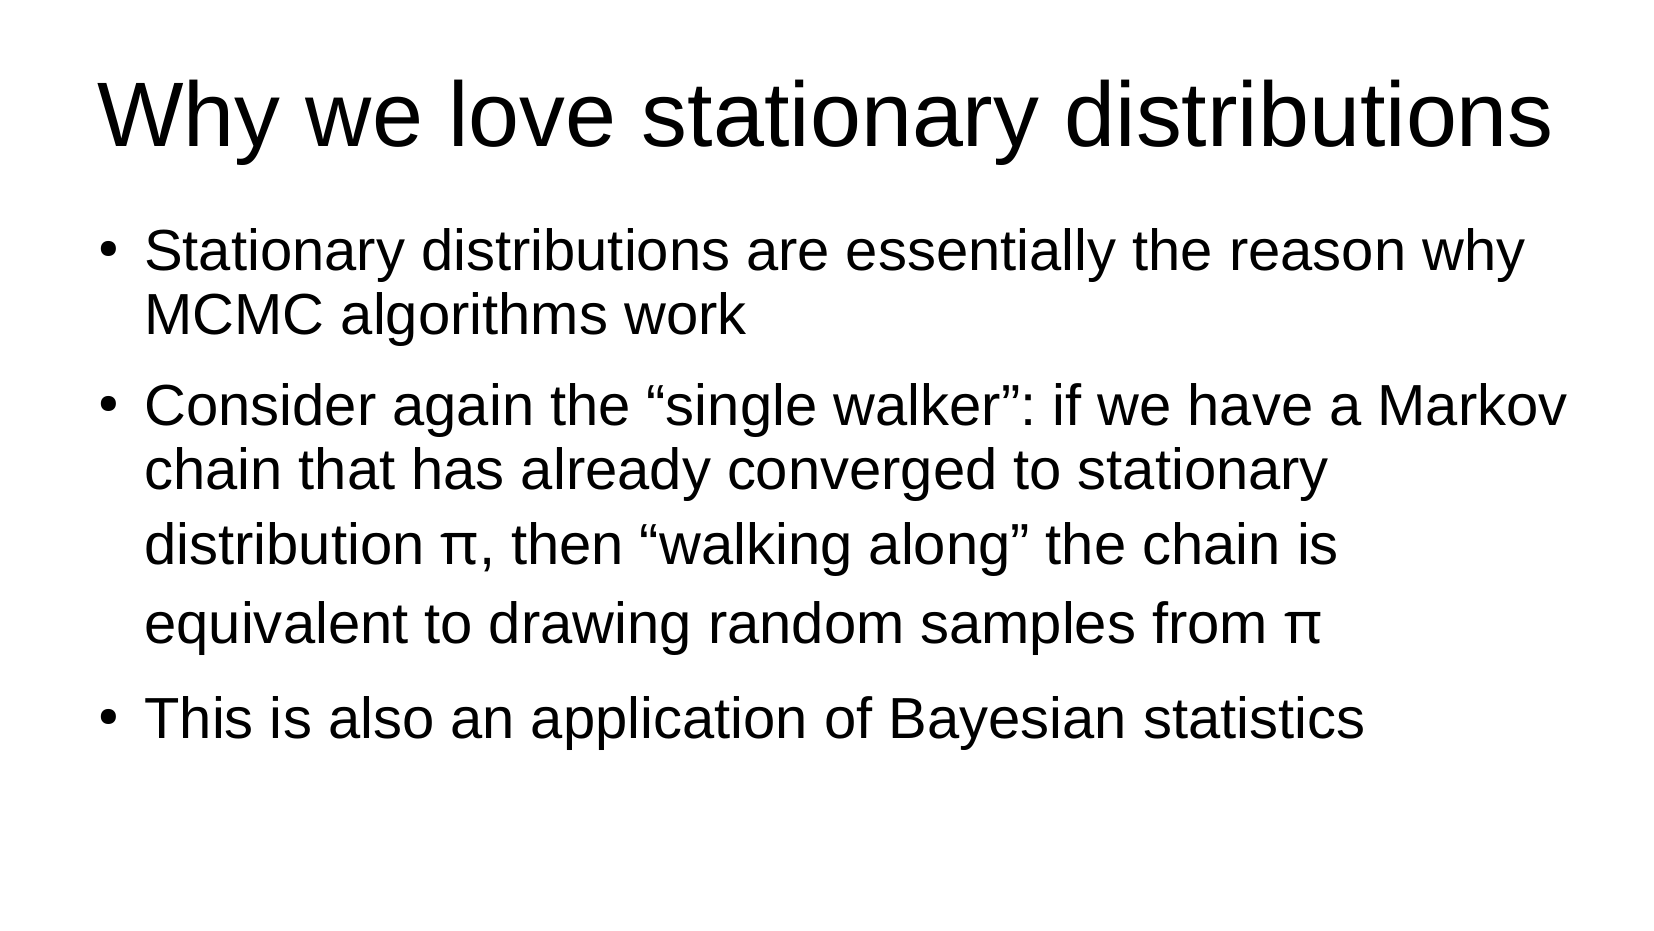

# Why we love stationary distributions
Stationary distributions are essentially the reason why MCMC algorithms work
Consider again the “single walker”: if we have a Markov chain that has already converged to stationary distribution π, then “walking along” the chain is equivalent to drawing random samples from π
This is also an application of Bayesian statistics